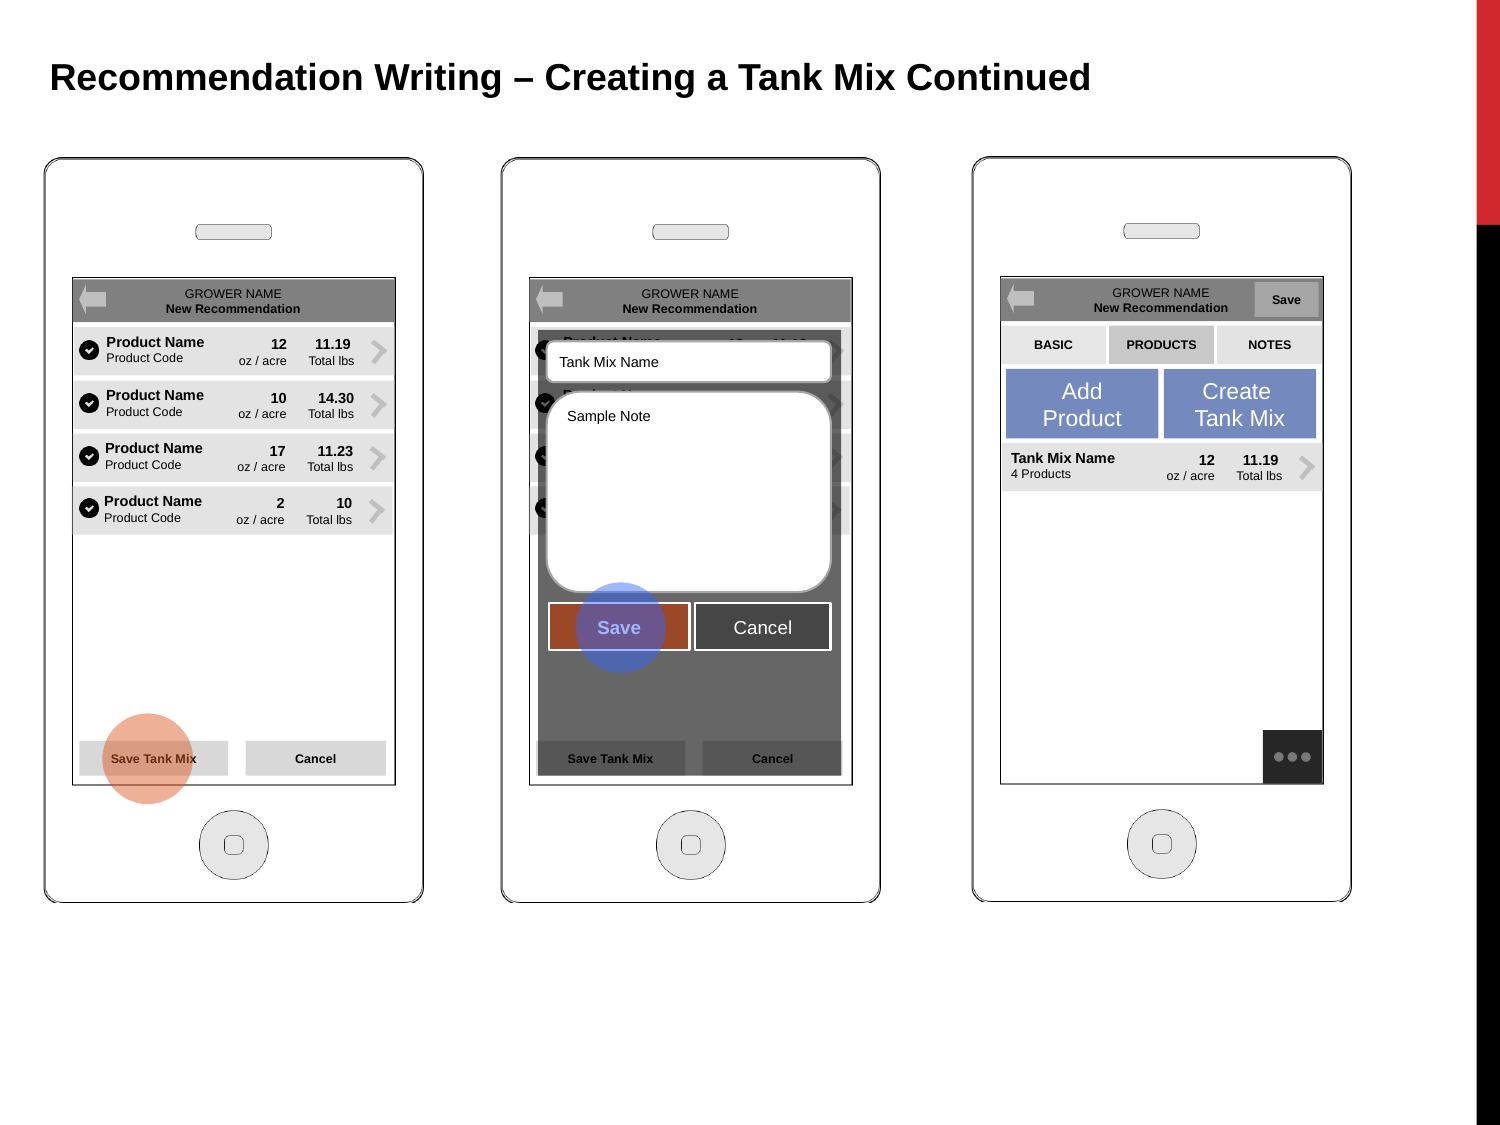

Recommendation Writing – Creating a Tank Mix Continued
Tapping the Save Tank Mix button brings up the form to save the tank mix.
Users can enter a name for the tank mix and any additional notes for that tank mix.
Tapping Save converts the product list into a new tank mix.
GROWER NAME
New Recommendation
Save
BASIC
PRODUCTS
NOTES
Add Product
Create
Tank Mix
Tank Mix Name
4 Products
12
oz / acre
11.19
Total lbs
GROWER NAME
New Recommendation
GROWER NAME
New Recommendation
Product Name
Product Code
12
oz / acre
11.19
Total lbs
Product Name
Product Code
12
oz / acre
11.19
Total lbs
Tank Mix Name
Product Name
Product Code
10
oz / acre
14.30
Total lbs
Product Name
Product Code
10
oz / acre
14.30
Total lbs
Sample Note
Product Name
Product Code
17
oz / acre
11.23
Total lbs
Product Name
Product Code
17
oz / acre
11.23
Total lbs
Product Name
Product Code
2
oz / acre
10
Total lbs
Product Name
Product Code
2
oz / acre
10
Total lbs
Save
Cancel
Save Tank Mix
Cancel
Save Tank Mix
Cancel